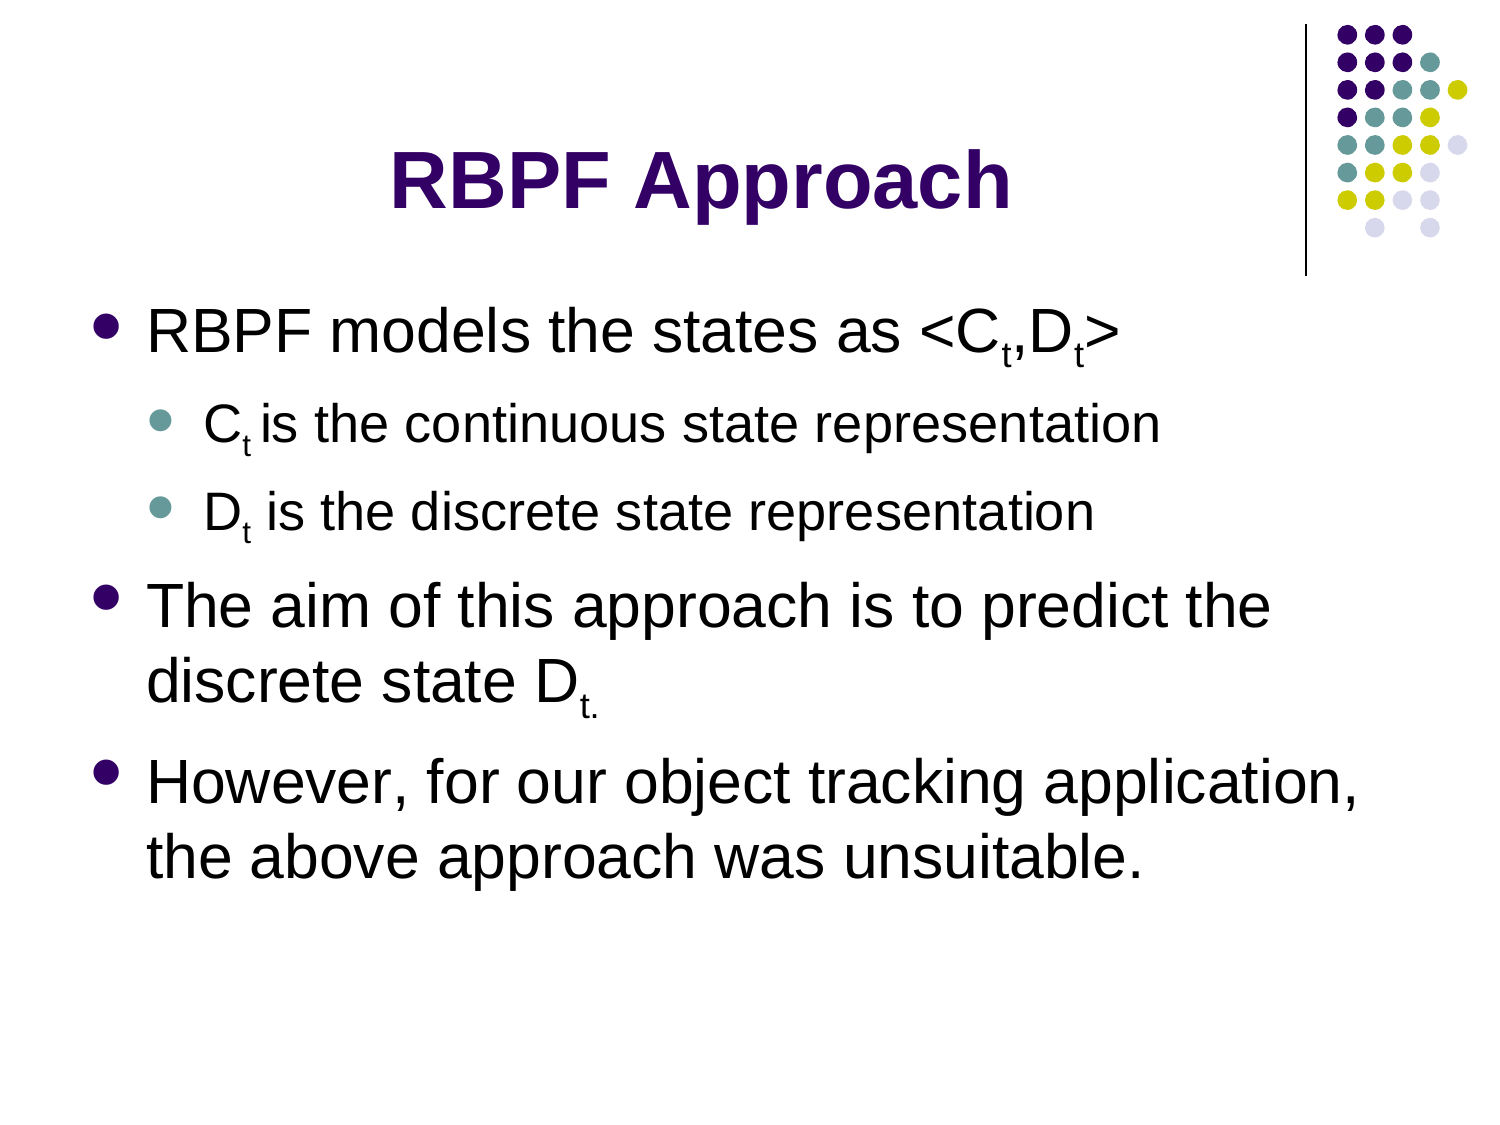

# RBPF Approach
RBPF models the states as <Ct,Dt>
Ct is the continuous state representation
Dt is the discrete state representation
The aim of this approach is to predict the discrete state Dt.
However, for our object tracking application, the above approach was unsuitable.